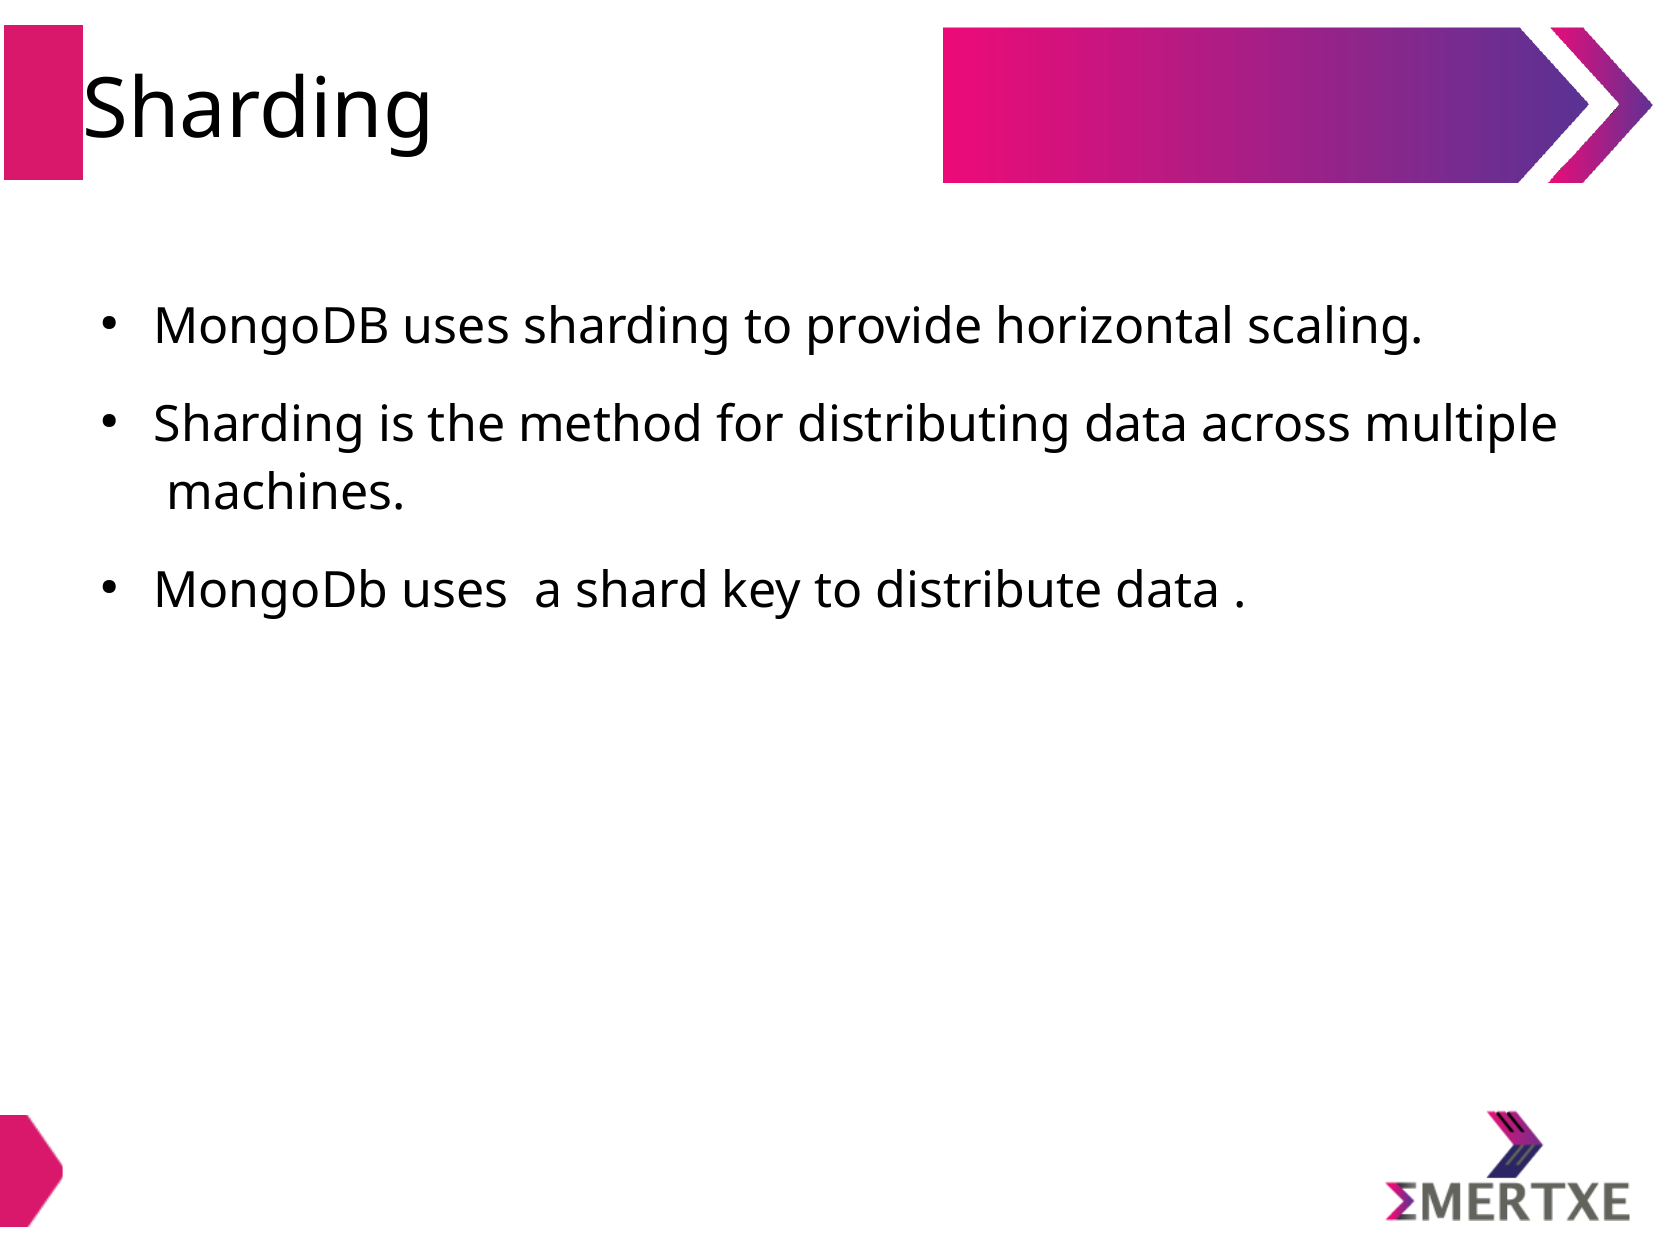

# Sharding
MongoDB uses sharding to provide horizontal scaling.
Sharding is the method for distributing data across multiple machines.
MongoDb uses a shard key to distribute data .